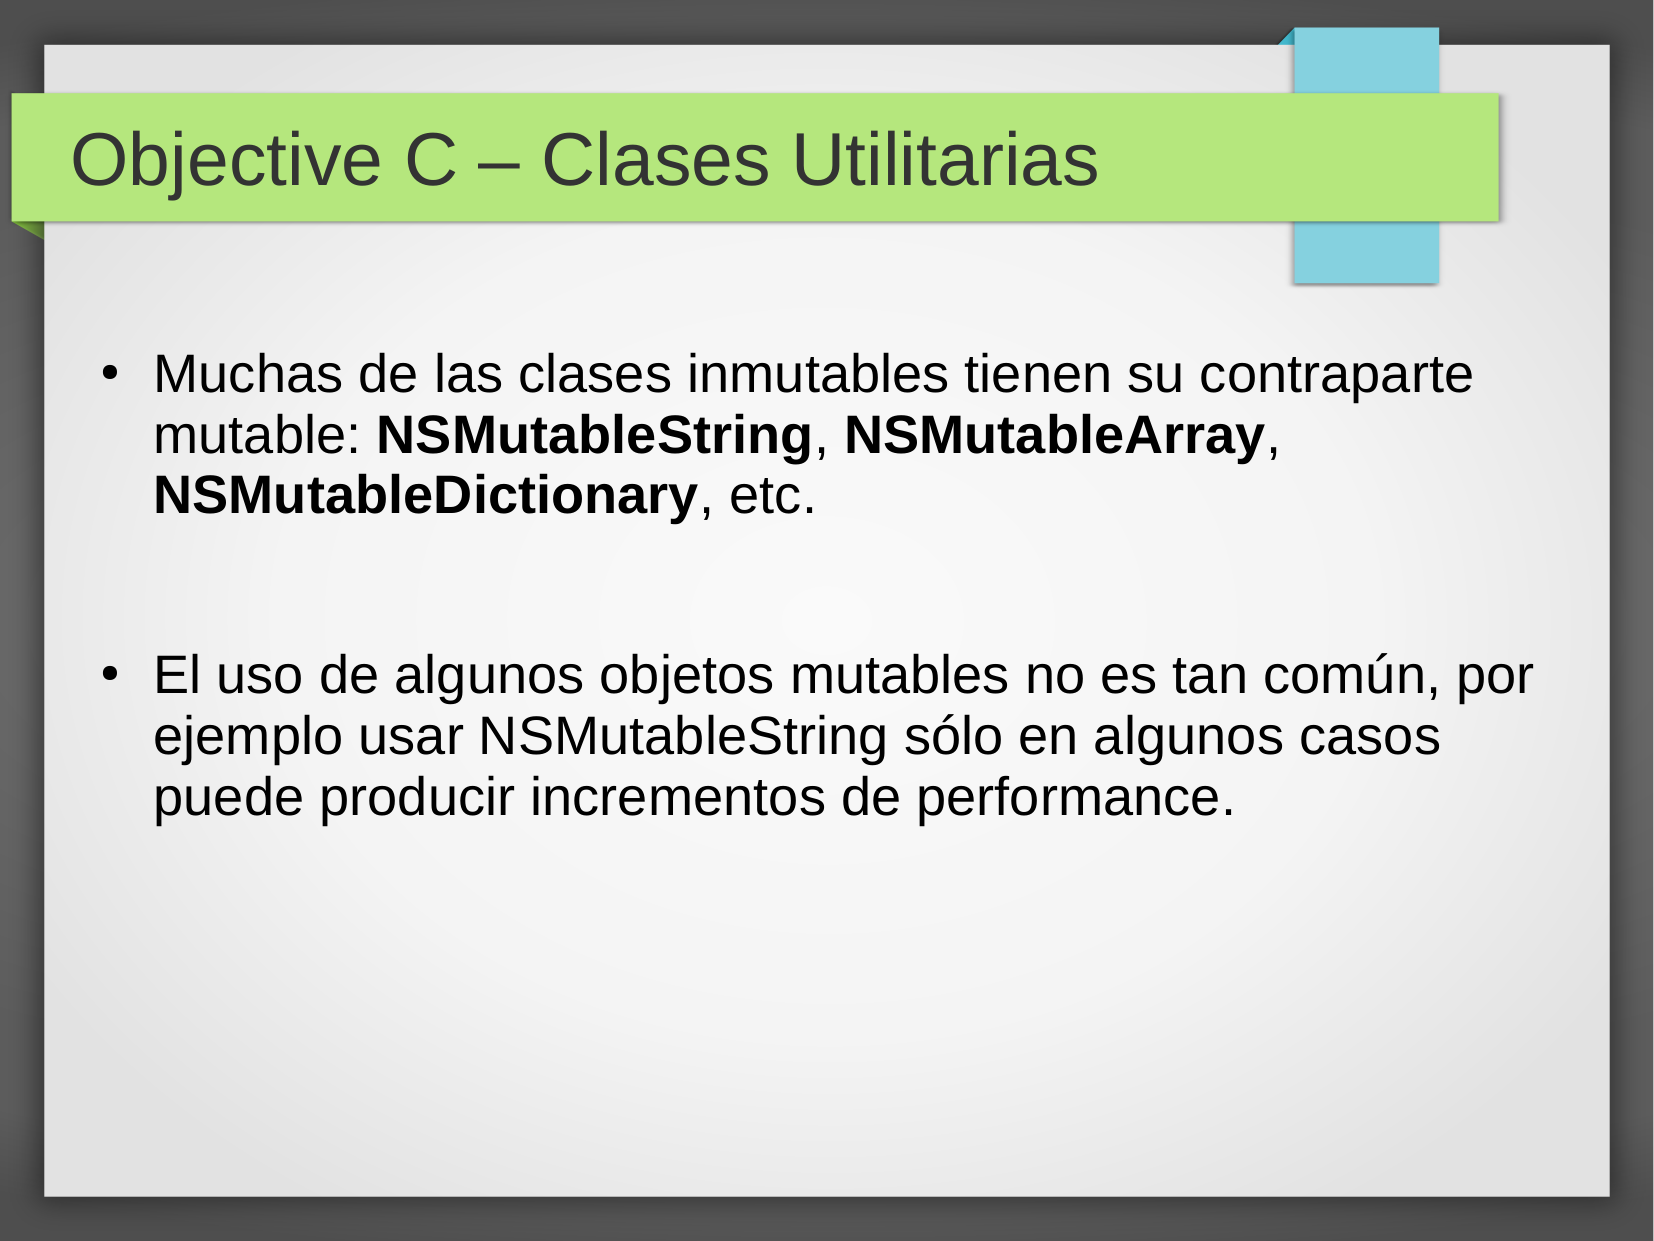

# Objective C – Clases Utilitarias
Muchas de las clases inmutables tienen su contraparte mutable: NSMutableString, NSMutableArray, NSMutableDictionary, etc.
El uso de algunos objetos mutables no es tan común, por ejemplo usar NSMutableString sólo en algunos casos puede producir incrementos de performance.